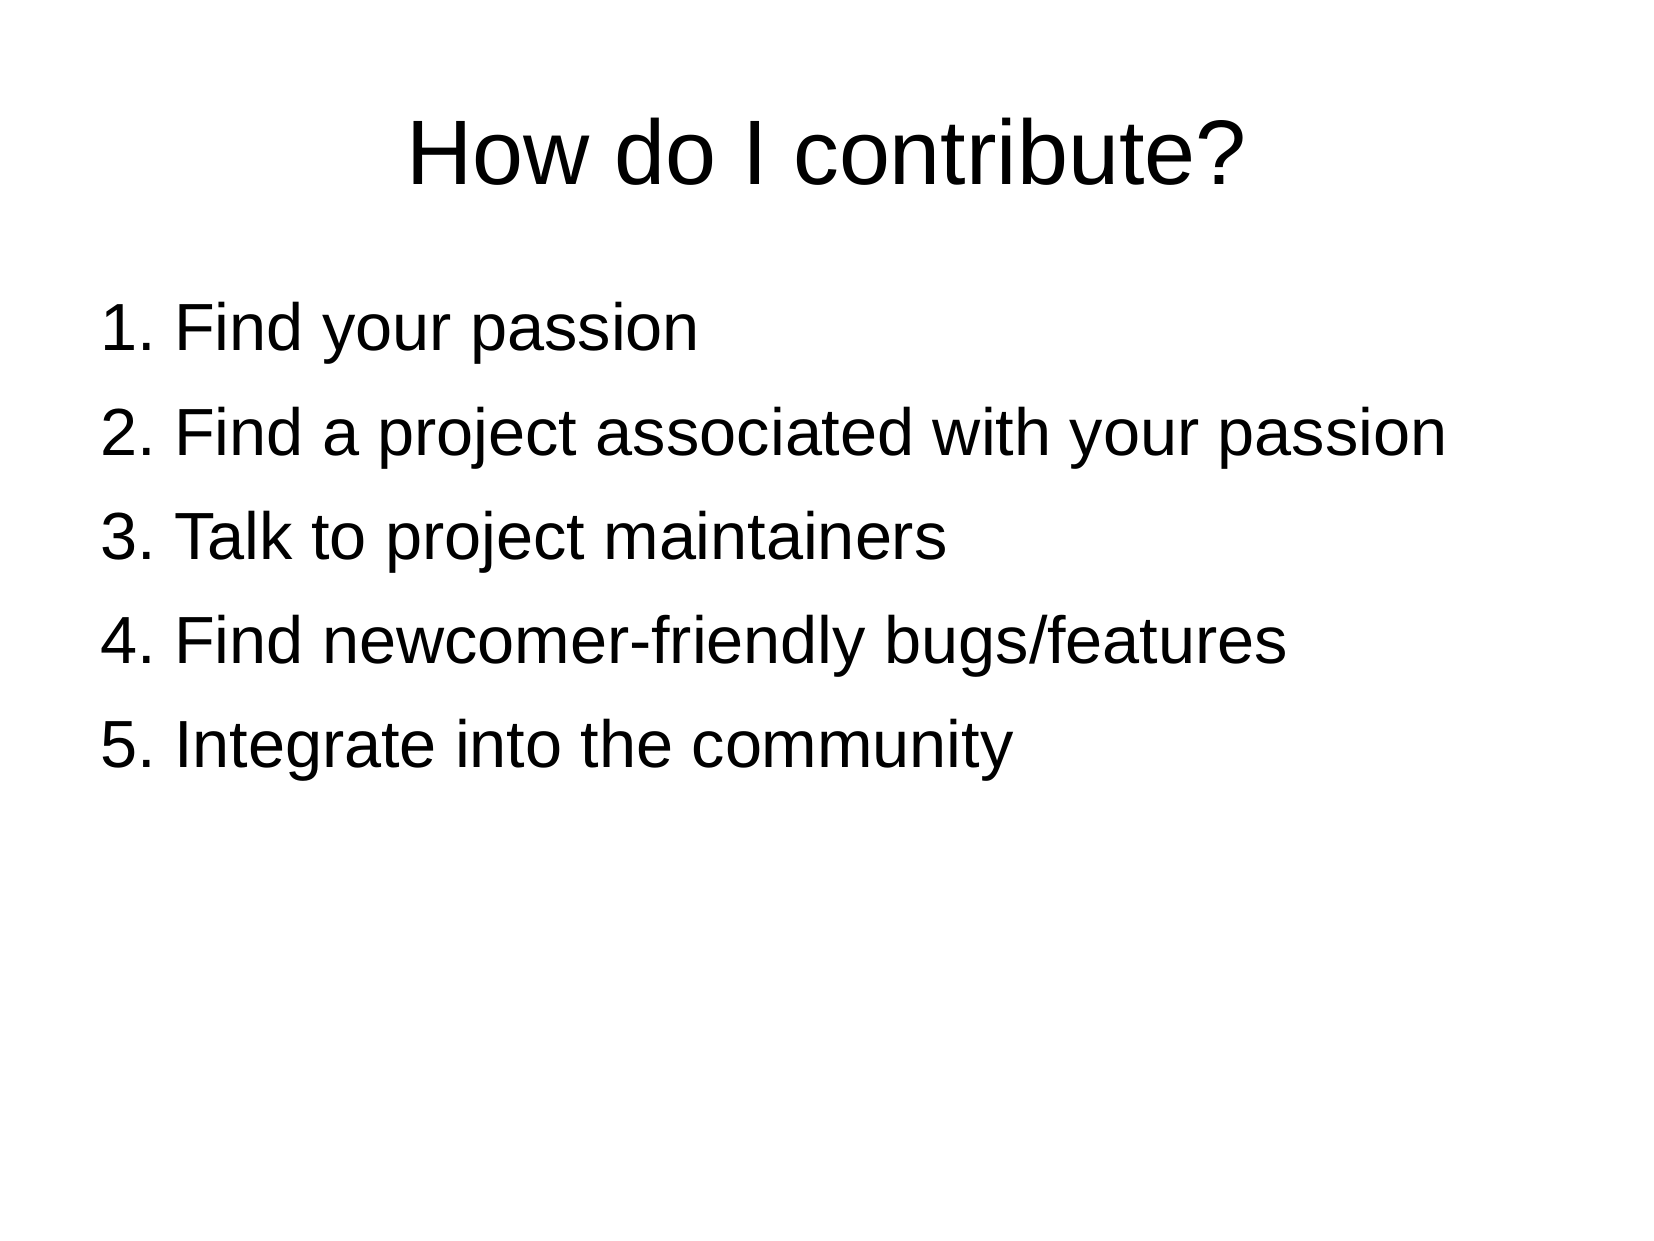

# How do I contribute?
 Find your passion
 Find a project associated with your passion
 Talk to project maintainers
 Find newcomer-friendly bugs/features
 Integrate into the community